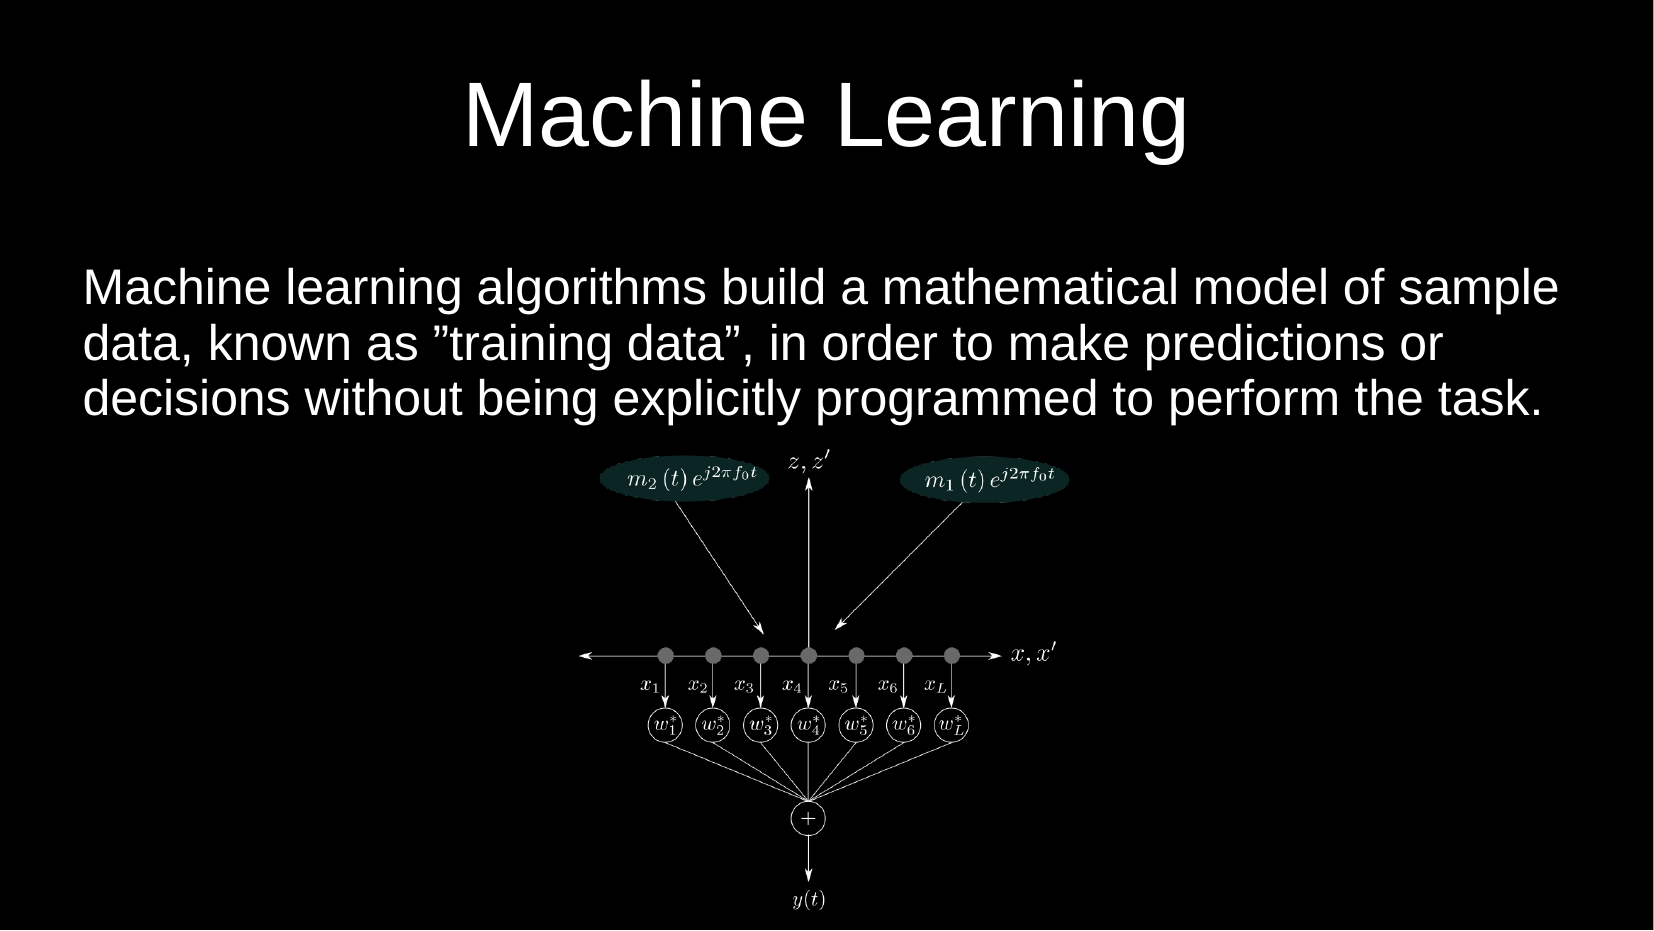

# Machine Learning
Machine learning algorithms build a mathematical model of sample data, known as ”training data”, in order to make predictions or decisions without being explicitly programmed to perform the task.